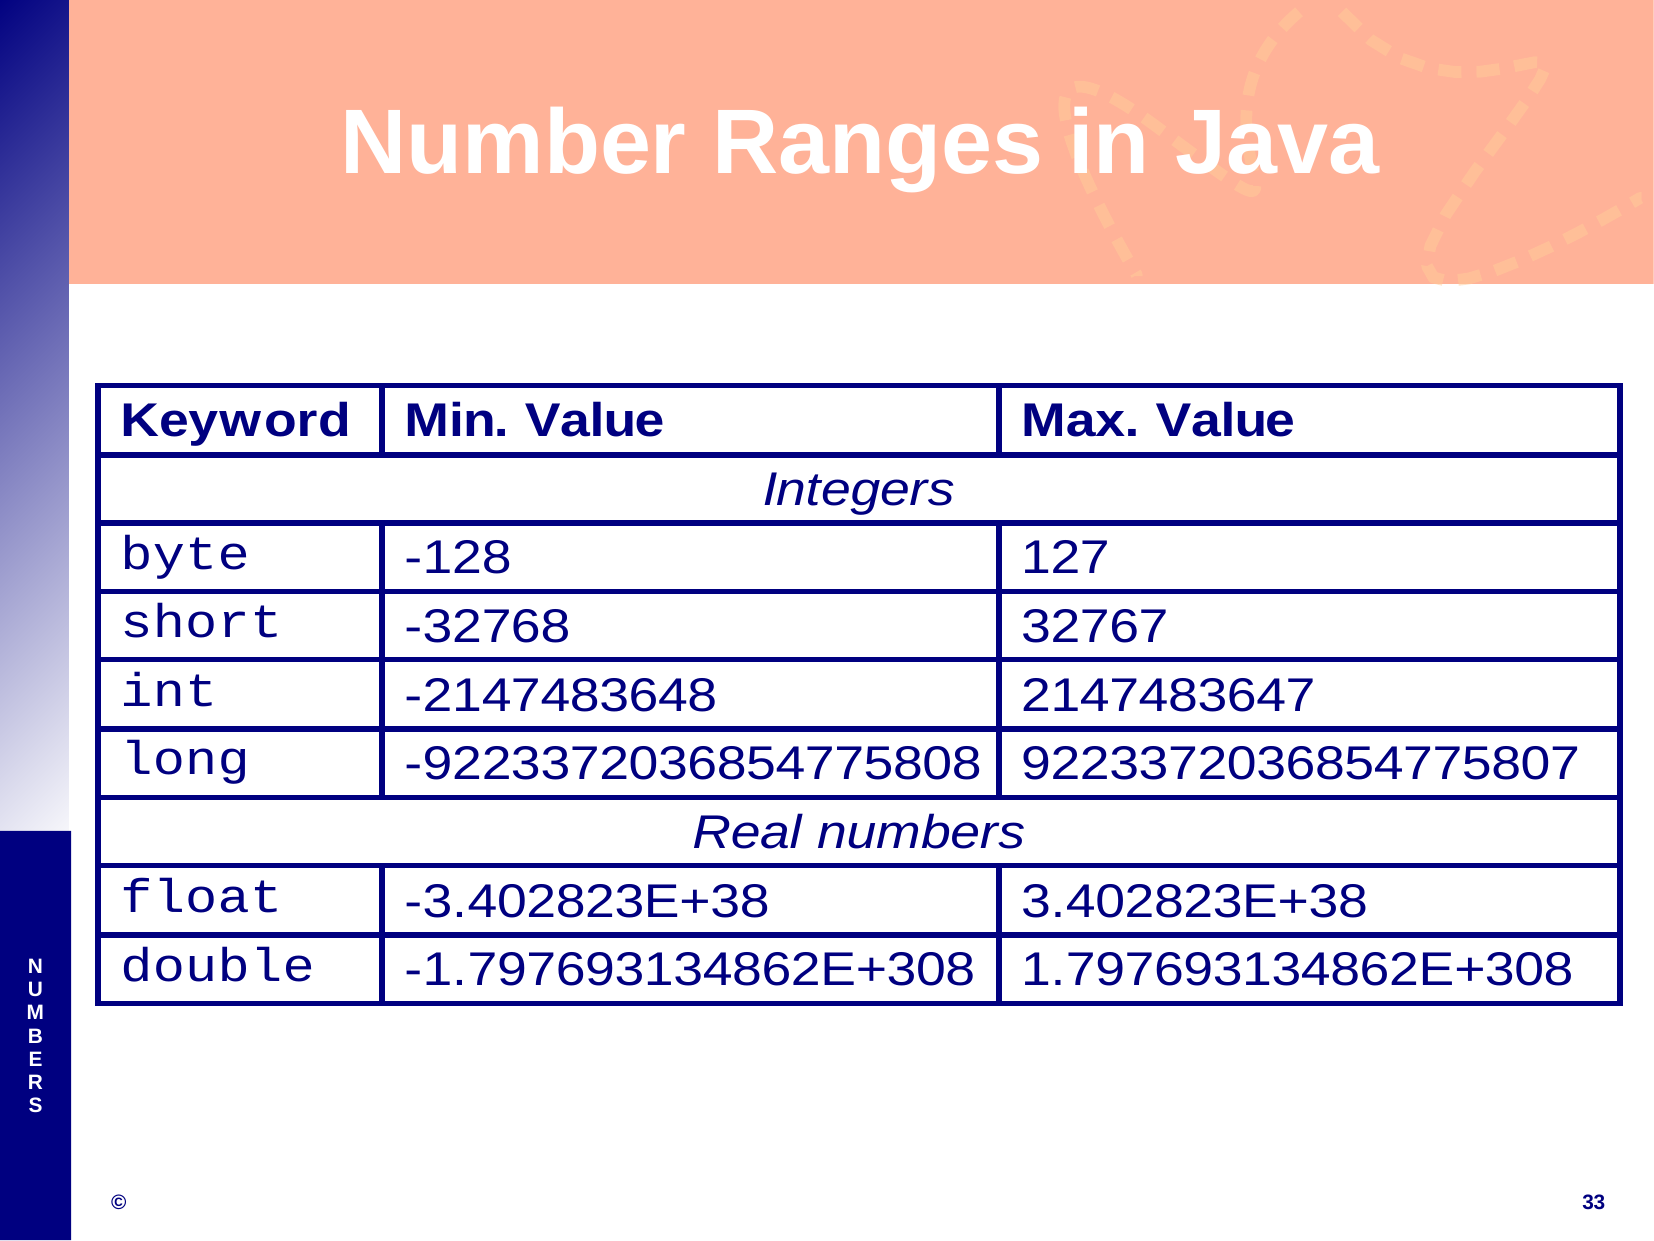

# Number Ranges in Java
N
U
M
B
E
R
S